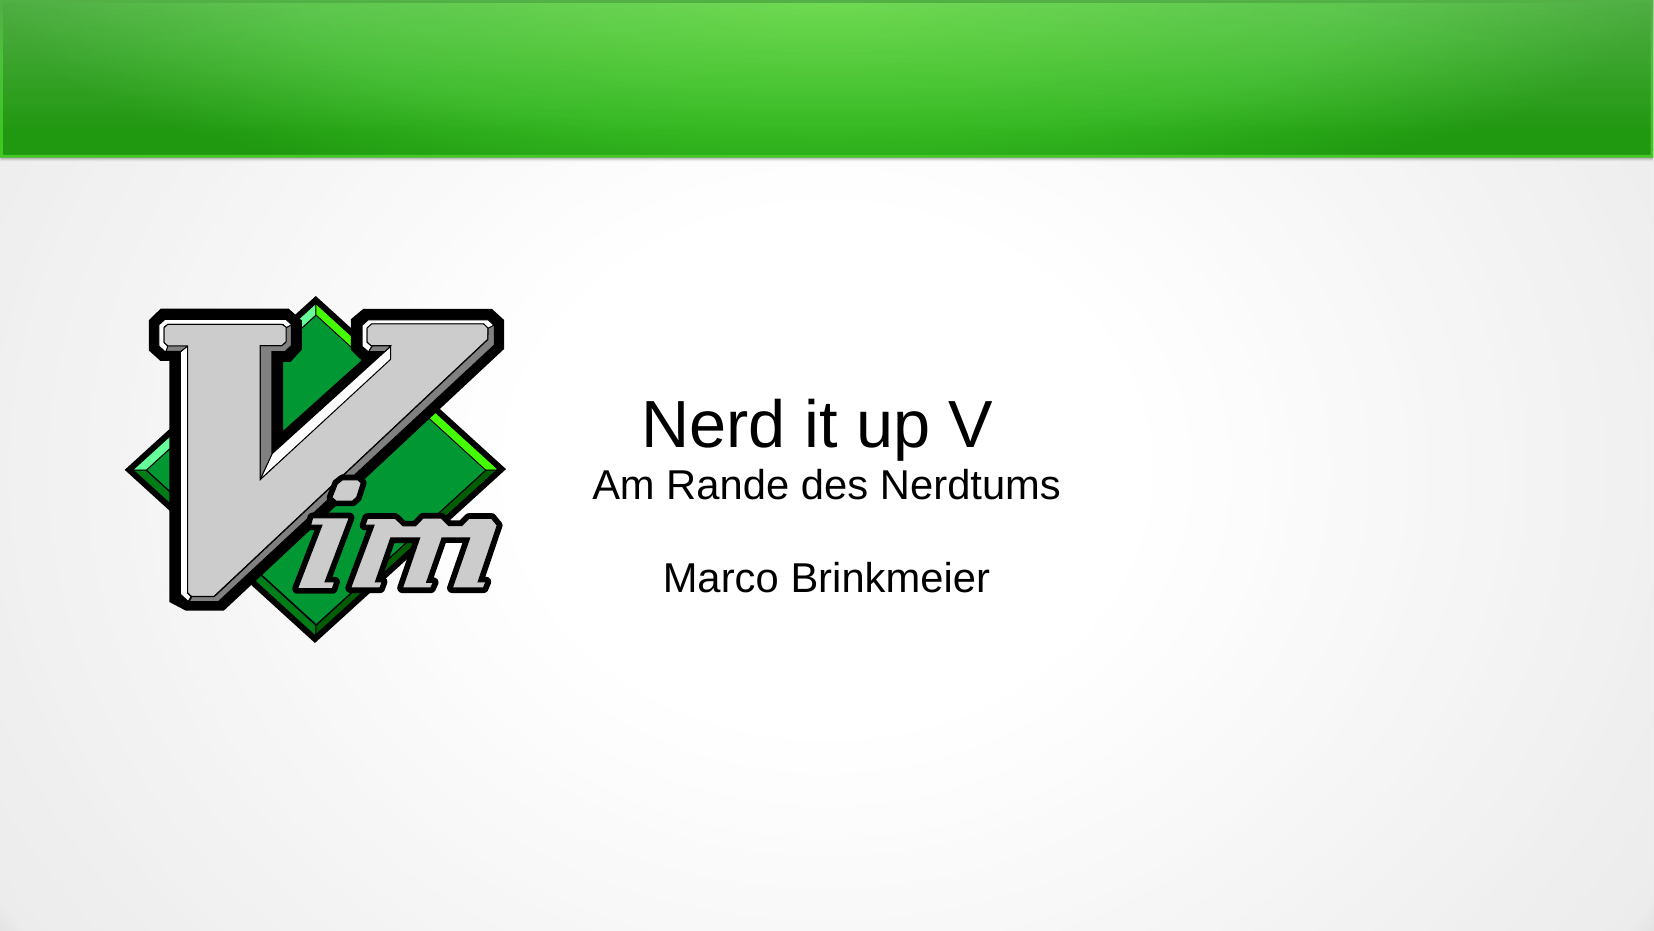

#
Nerd it up V
Am Rande des Nerdtums
Marco Brinkmeier